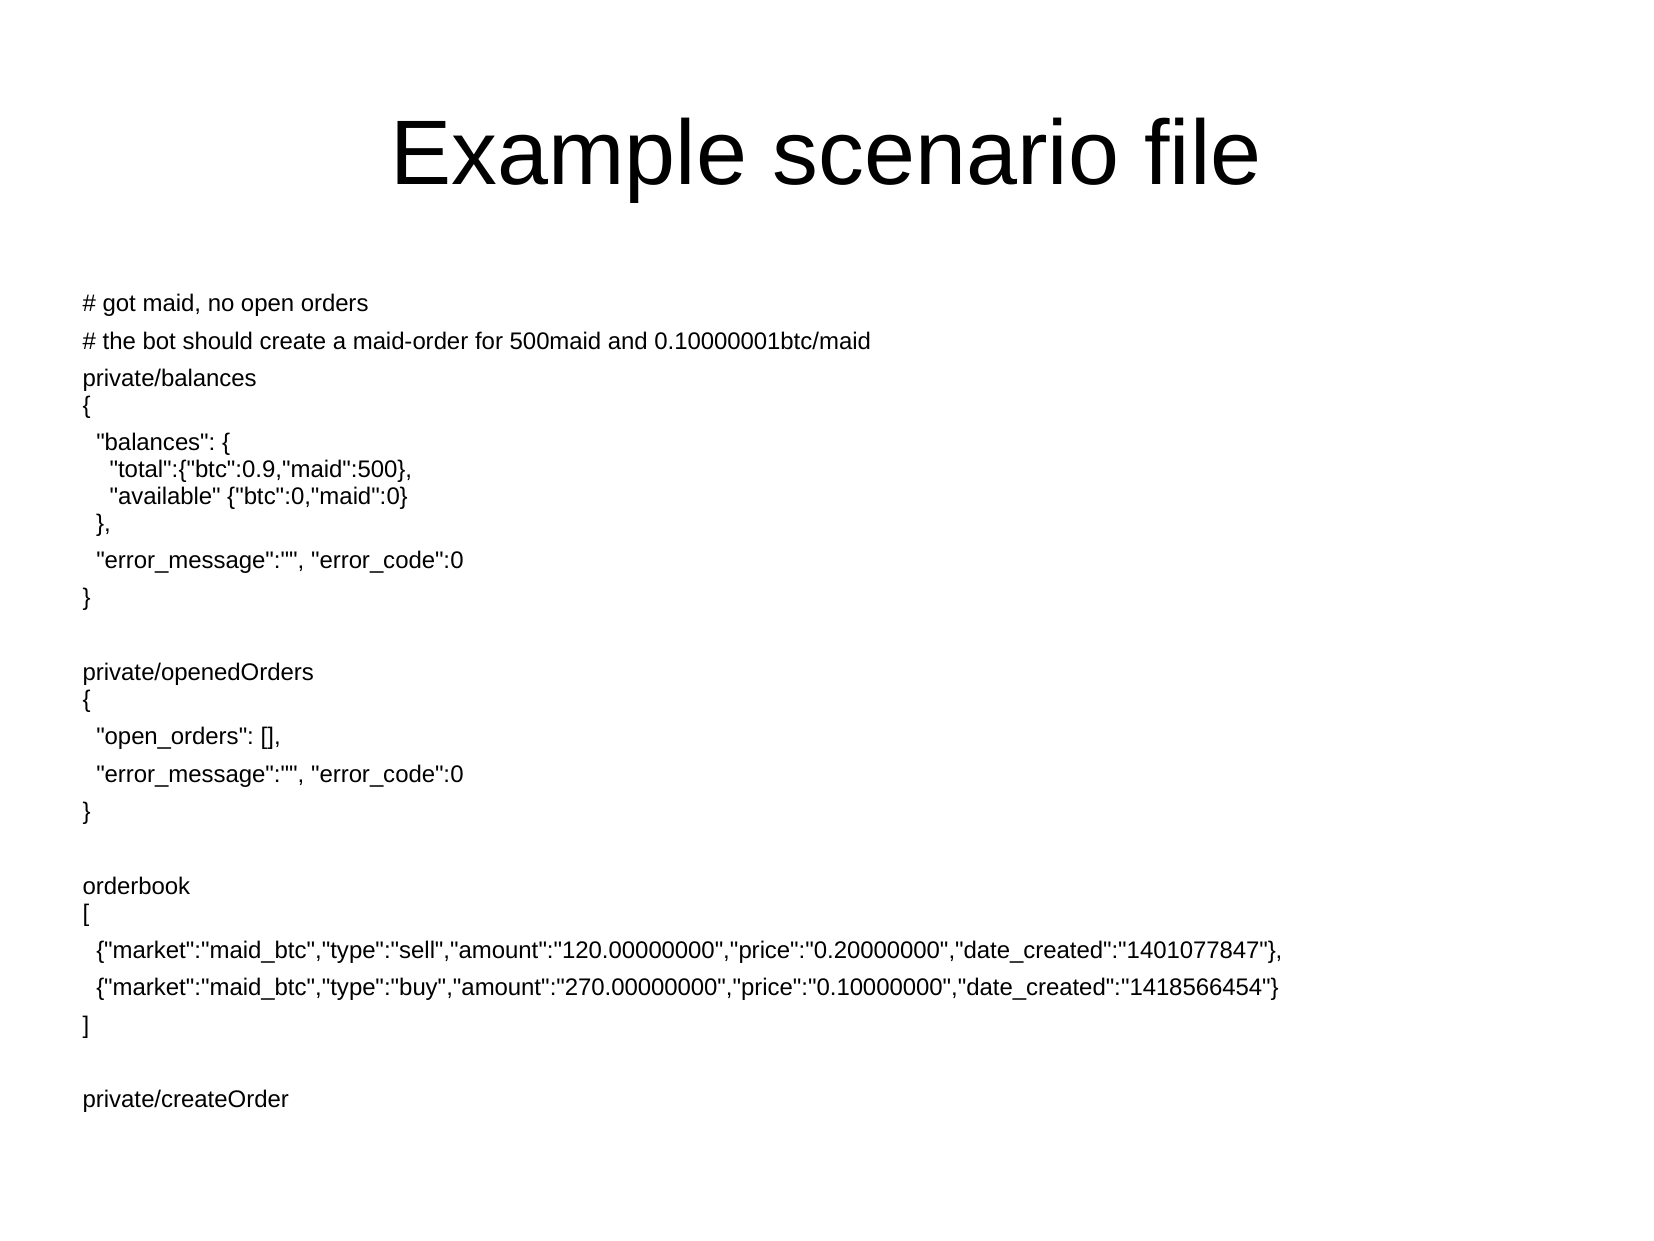

# Example scenario file
# got maid, no open orders
# the bot should create a maid-order for 500maid and 0.10000001btc/maid
private/balances
{
 "balances": {
 "total":{"btc":0.9,"maid":500},
 "available" {"btc":0,"maid":0}
 },
 "error_message":"", "error_code":0
}
private/openedOrders
{
 "open_orders": [],
 "error_message":"", "error_code":0
}
orderbook
[
 {"market":"maid_btc","type":"sell","amount":"120.00000000","price":"0.20000000","date_created":"1401077847"},
 {"market":"maid_btc","type":"buy","amount":"270.00000000","price":"0.10000000","date_created":"1418566454"}
]
private/createOrder